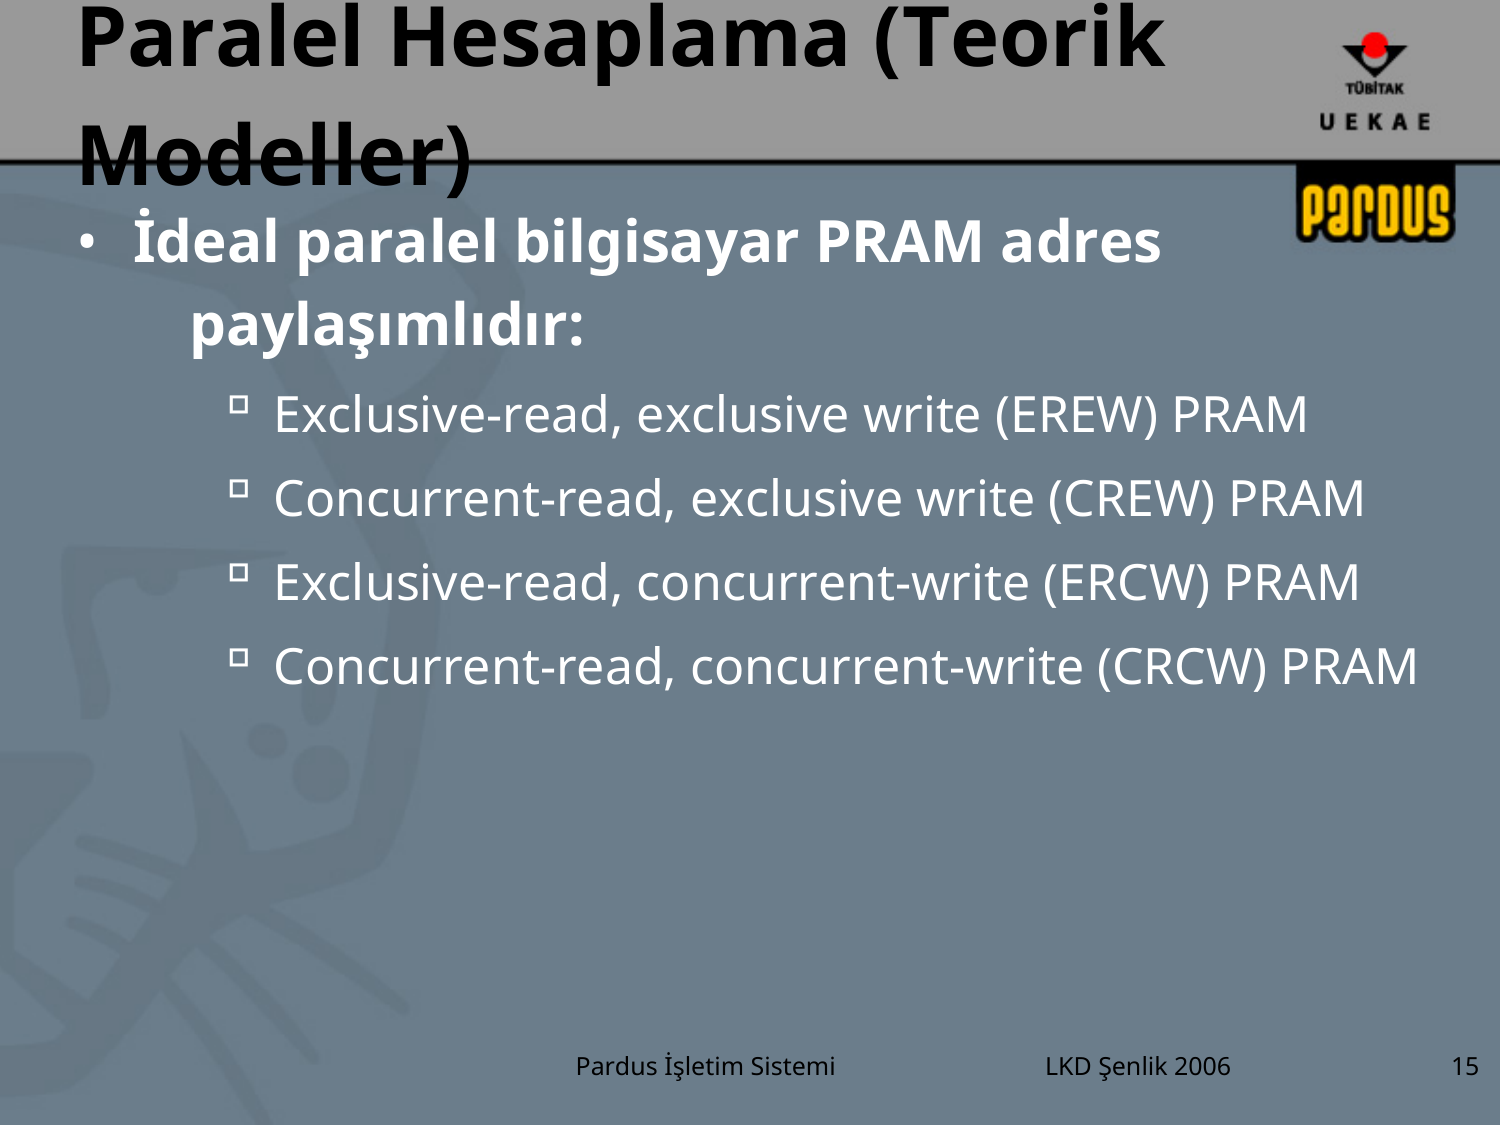

# Paralel Hesaplama (Teorik Modeller)
İdeal paralel bilgisayar PRAM adres paylaşımlıdır:
Exclusive-read, exclusive write (EREW) PRAM
Concurrent-read, exclusive write (CREW) PRAM
Exclusive-read, concurrent-write (ERCW) PRAM
Concurrent-read, concurrent-write (CRCW) PRAM